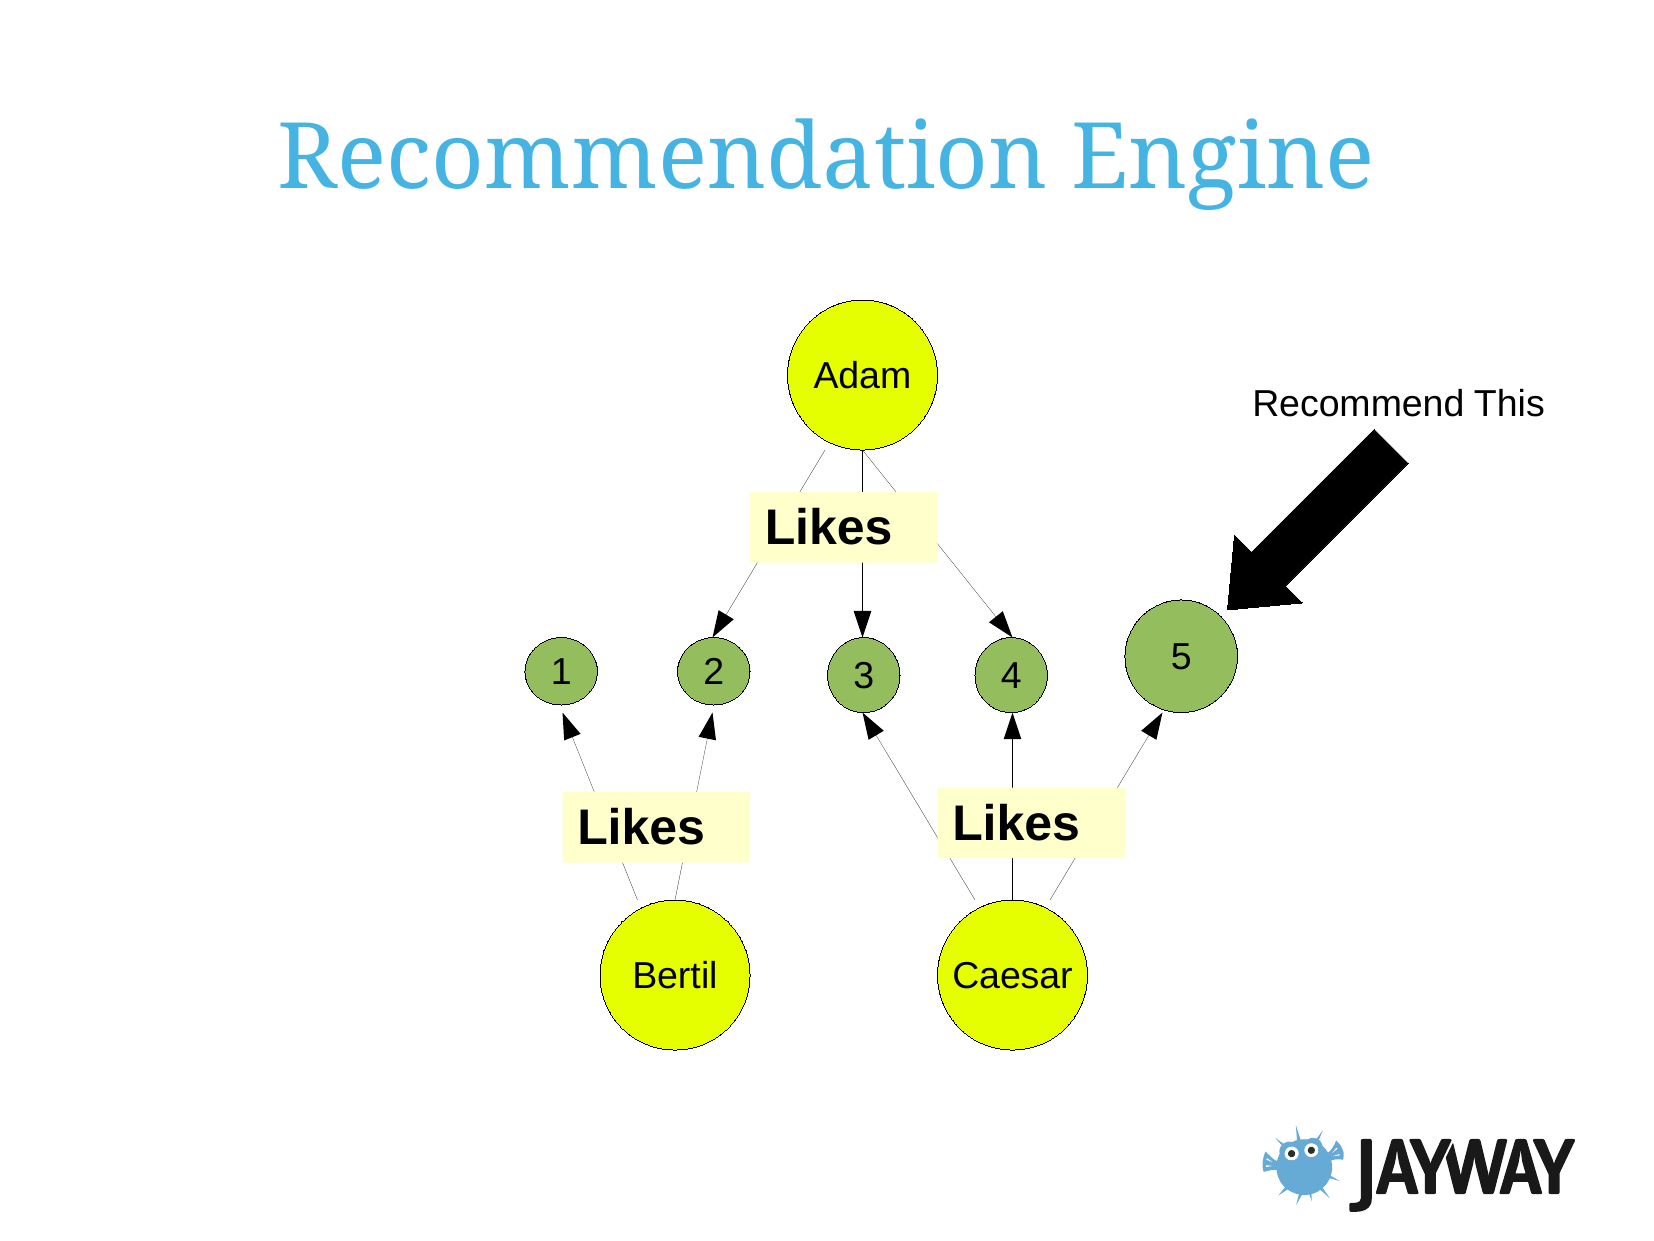

# Recommendation Engine
Adam
Recommend This
Likes
5
1
2
3
4
Likes
Likes
Bertil
Caesar